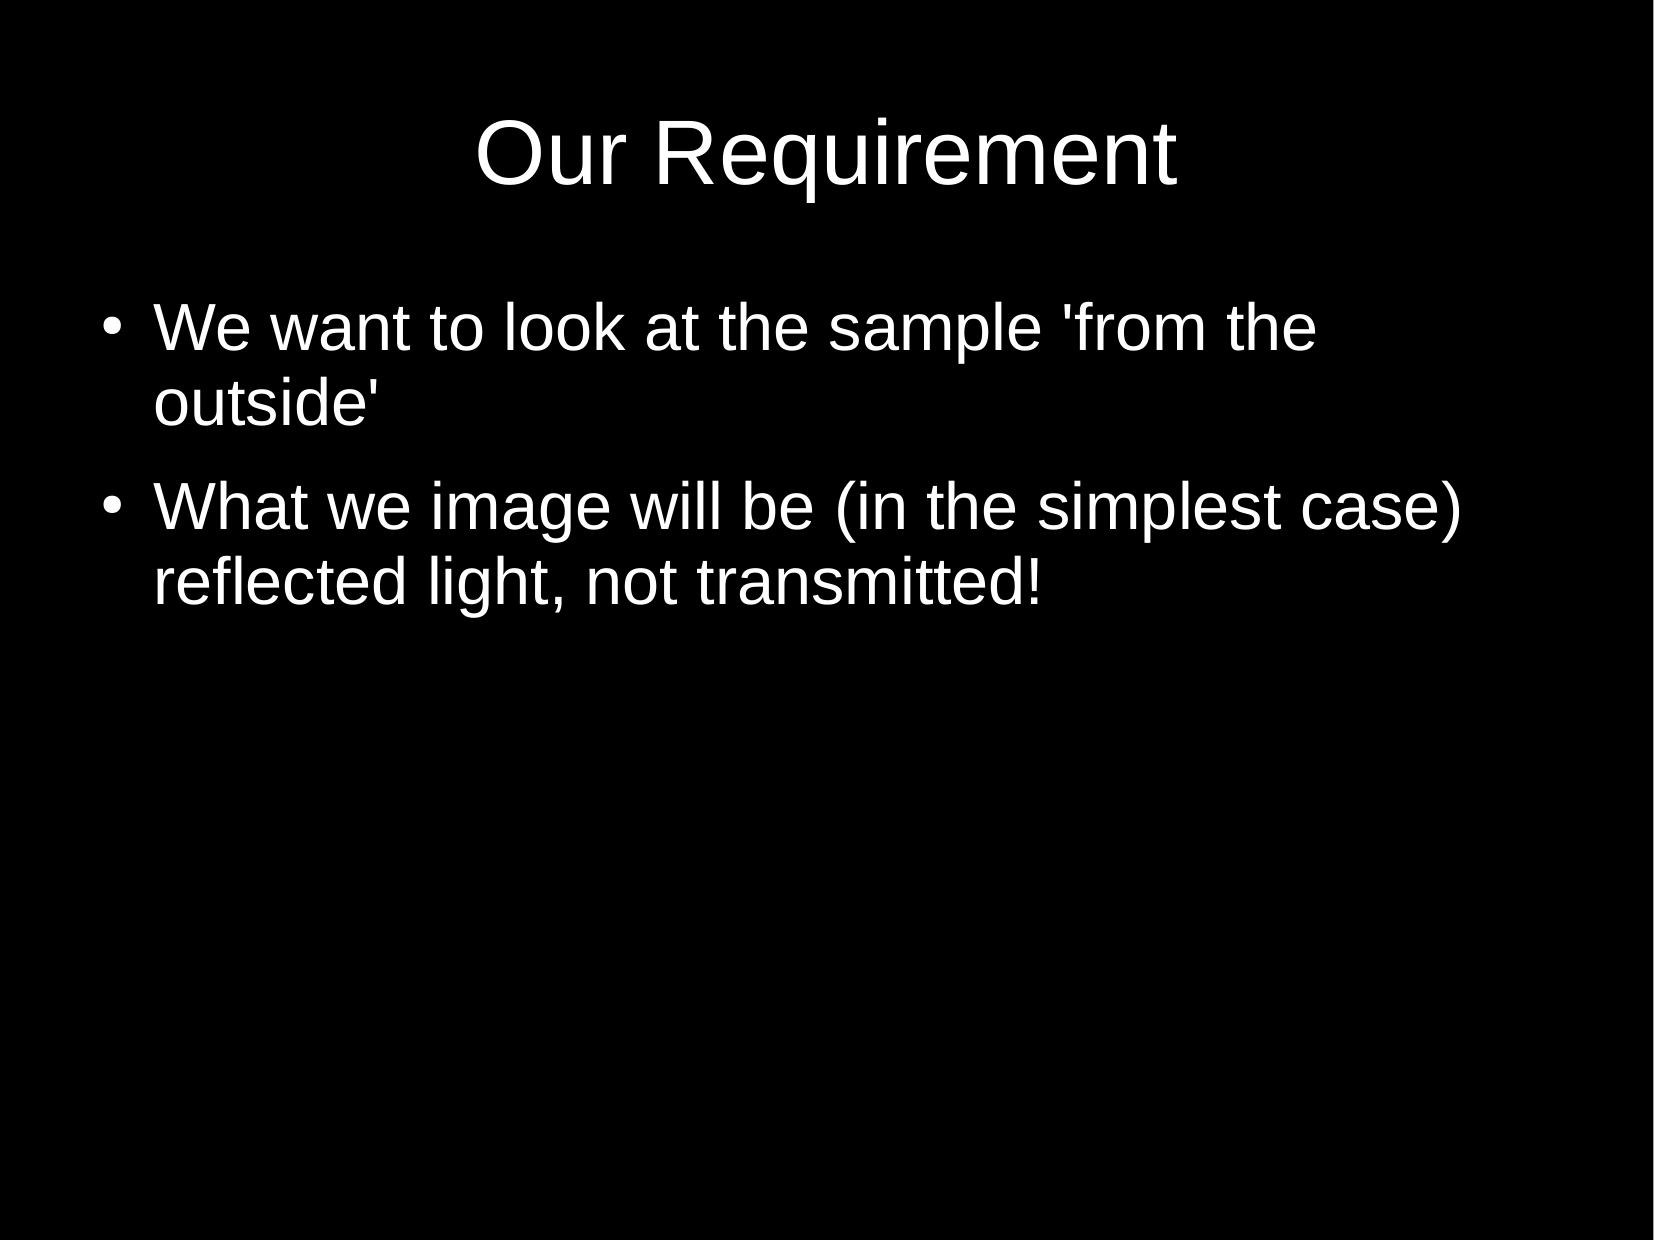

# Our Requirement
We want to look at the sample 'from the outside'
What we image will be (in the simplest case) reflected light, not transmitted!